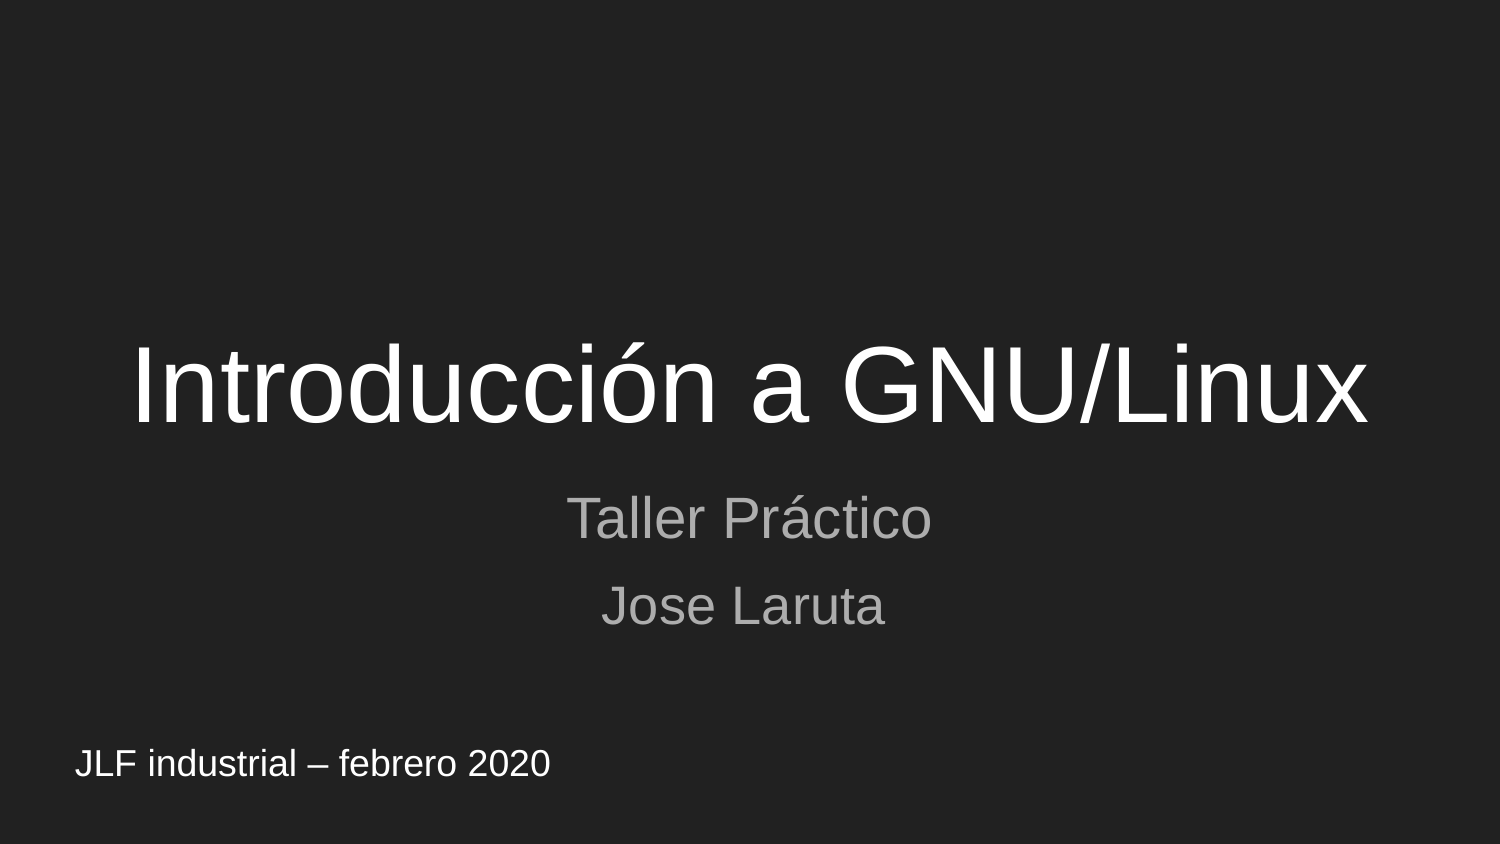

# Introducción a GNU/Linux
Taller Práctico
Jose Laruta
JLF industrial – febrero 2020